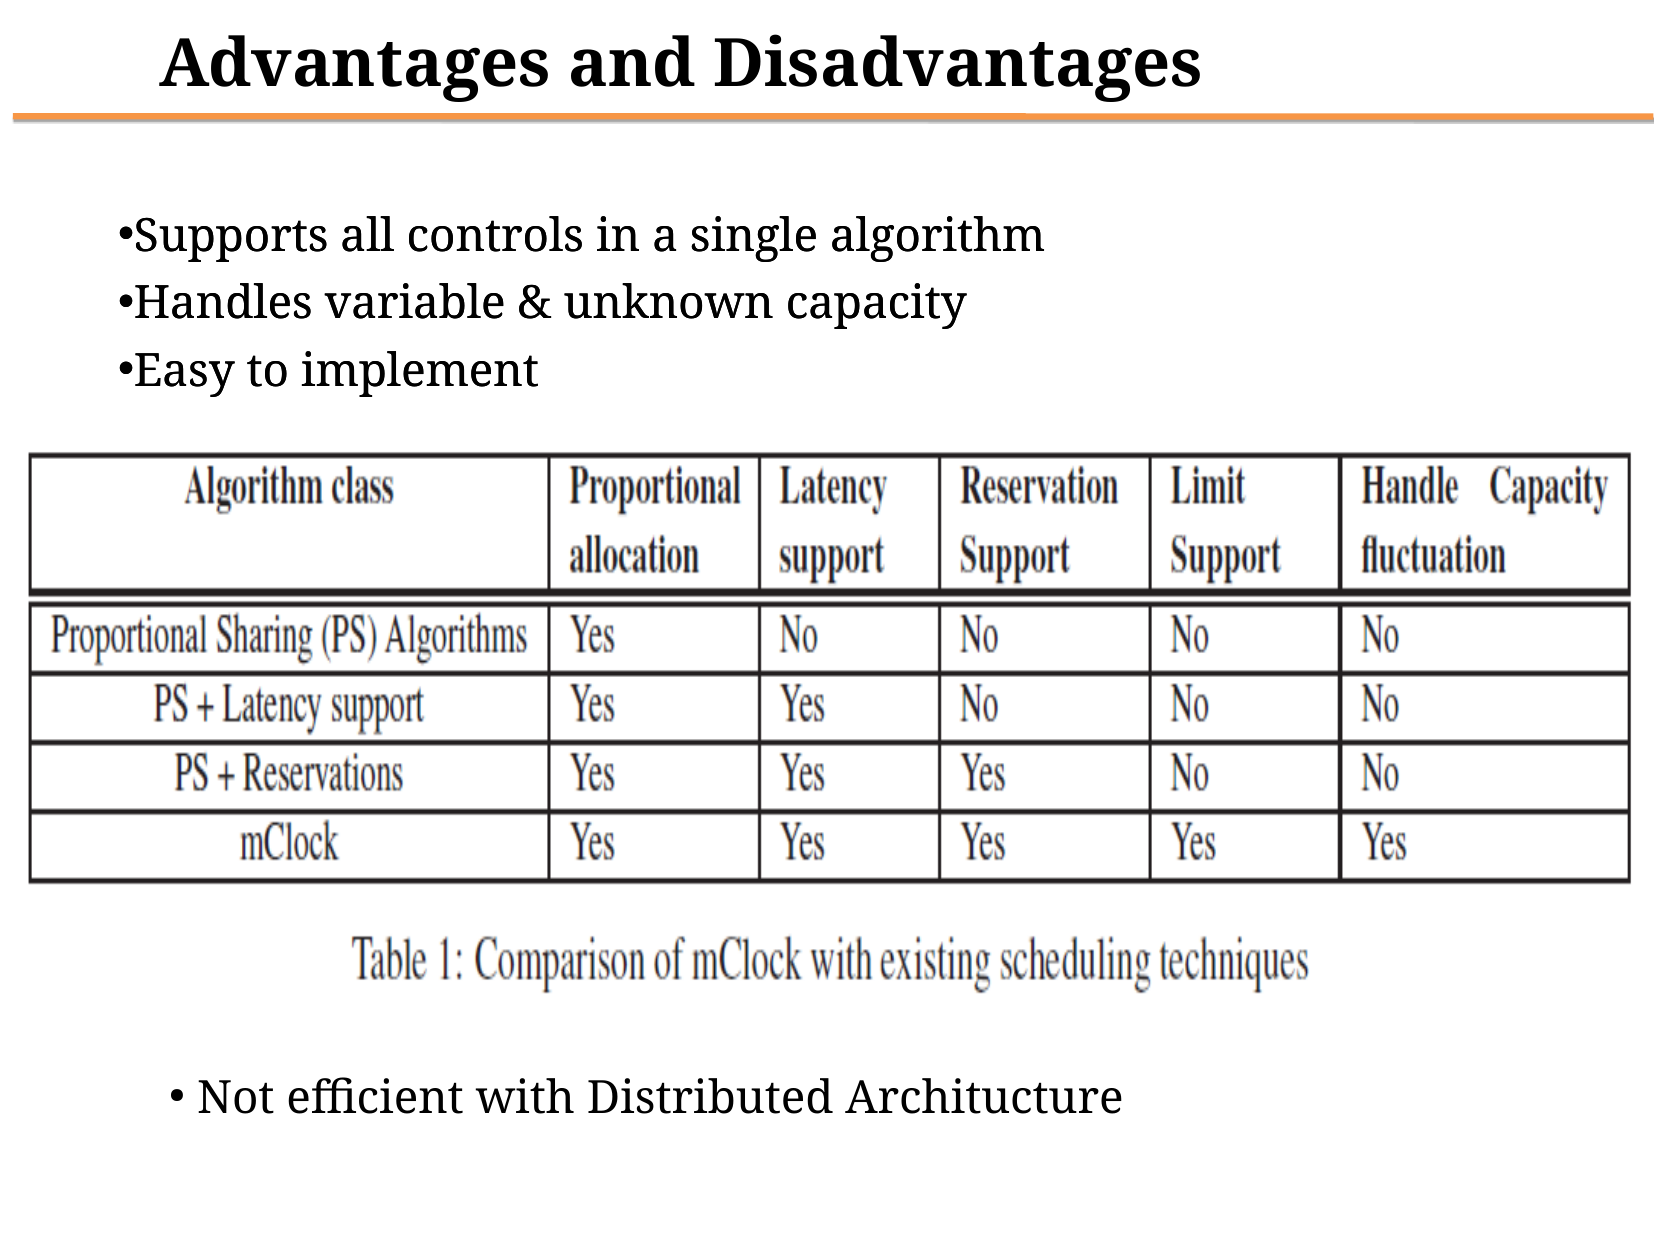

Advantages and Disadvantages
Supports all controls in a single algorithm
Handles variable & unknown capacity
Easy to implement
Supports all controls in a single algorithm
Handles variable & unknown capacity
Easy to implement
 Not efficient with Distributed Architucture